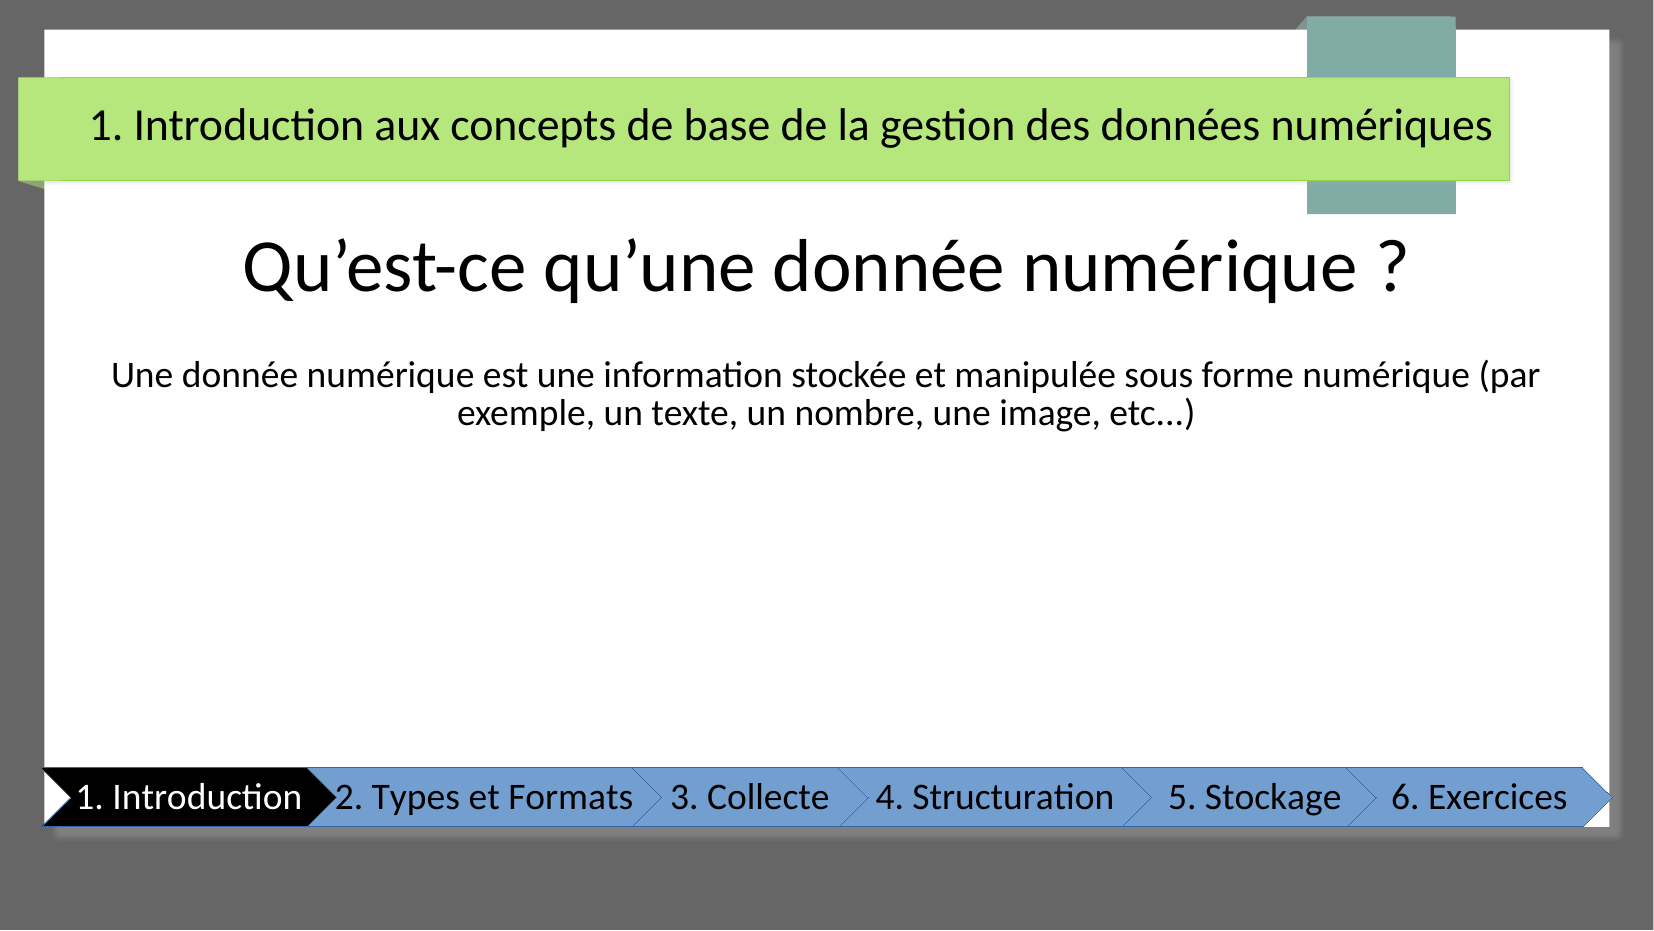

# 1. Introduction aux concepts de base de la gestion des données numériques
Qu’est-ce qu’une donnée numérique ?
Une donnée numérique est une information stockée et manipulée sous forme numérique (par exemple, un texte, un nombre, une image, etc...)
1. Introduction
2. Types et Formats
3. Collecte
4. Structuration
5. Stockage
6. Exercices